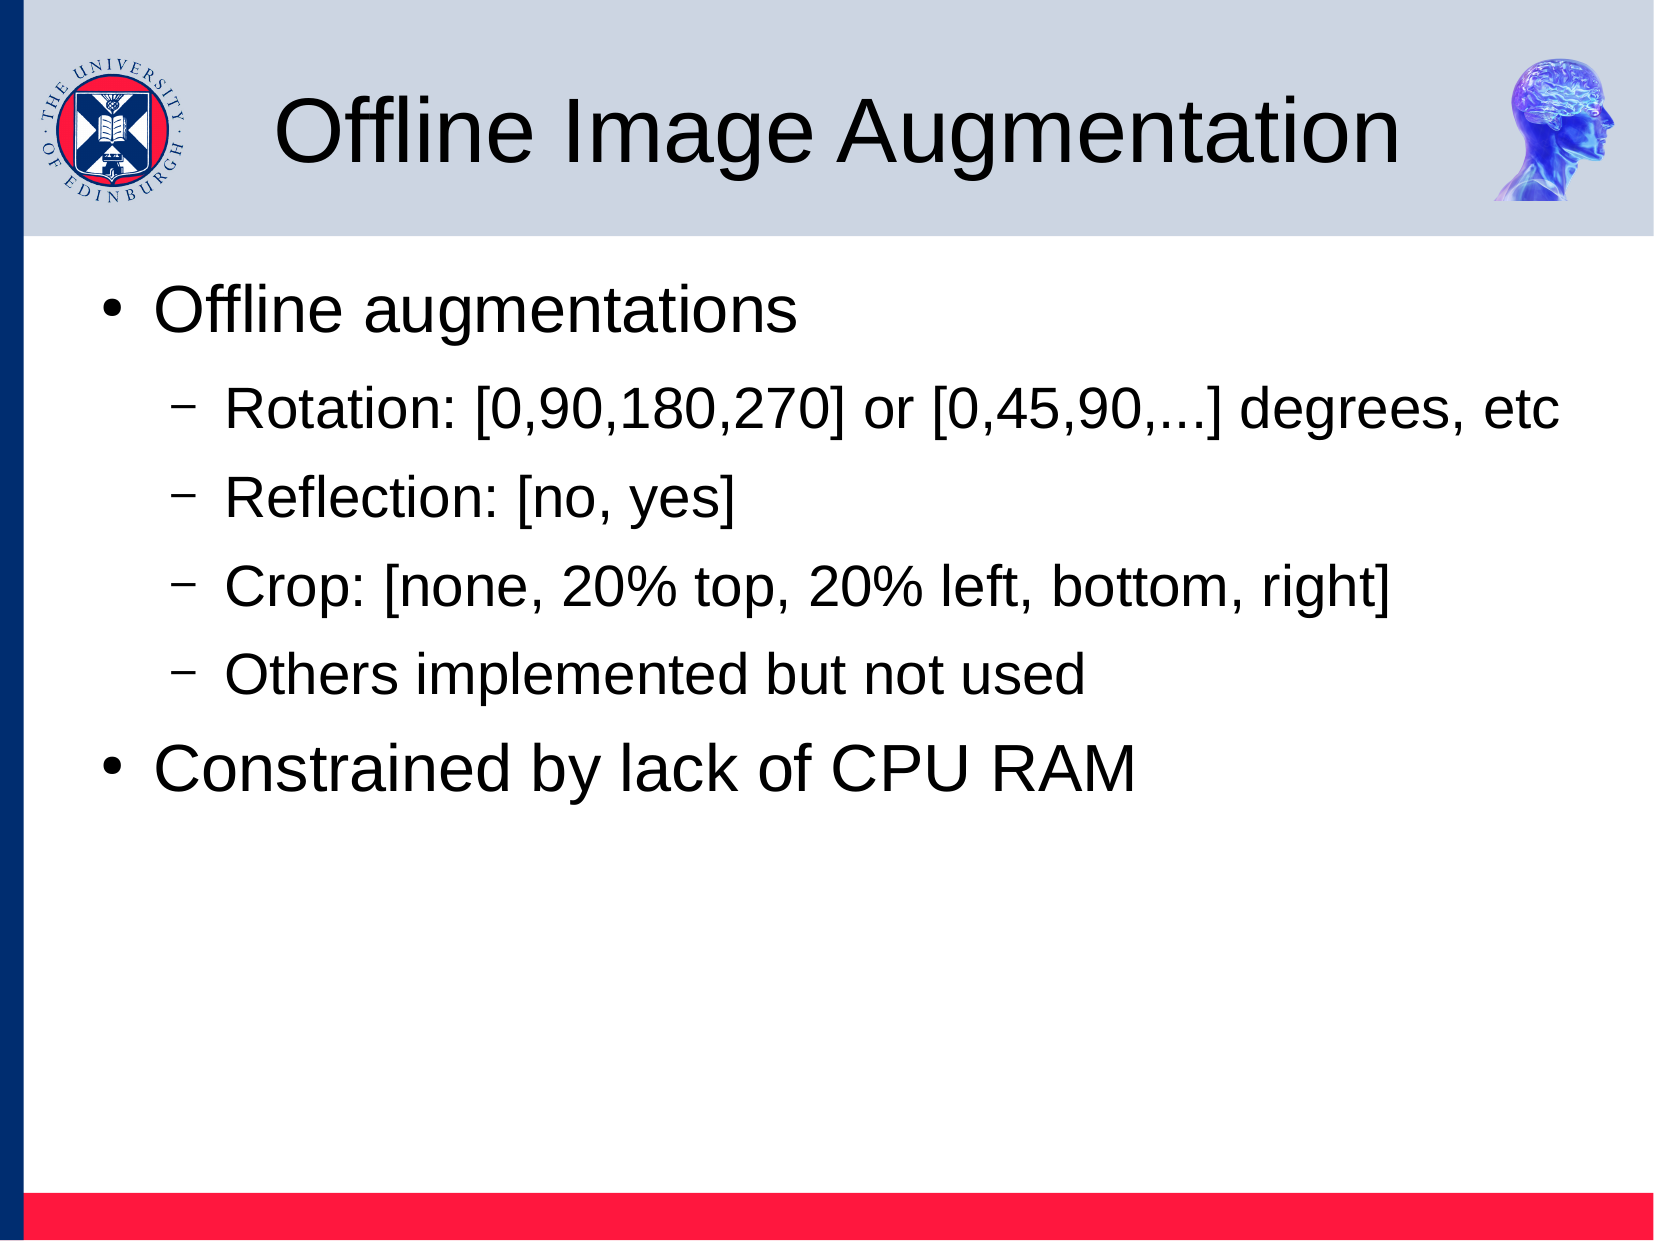

# Offline Image Augmentation
Offline augmentations
Rotation: [0,90,180,270] or [0,45,90,...] degrees, etc
Reflection: [no, yes]
Crop: [none, 20% top, 20% left, bottom, right]
Others implemented but not used
Constrained by lack of CPU RAM